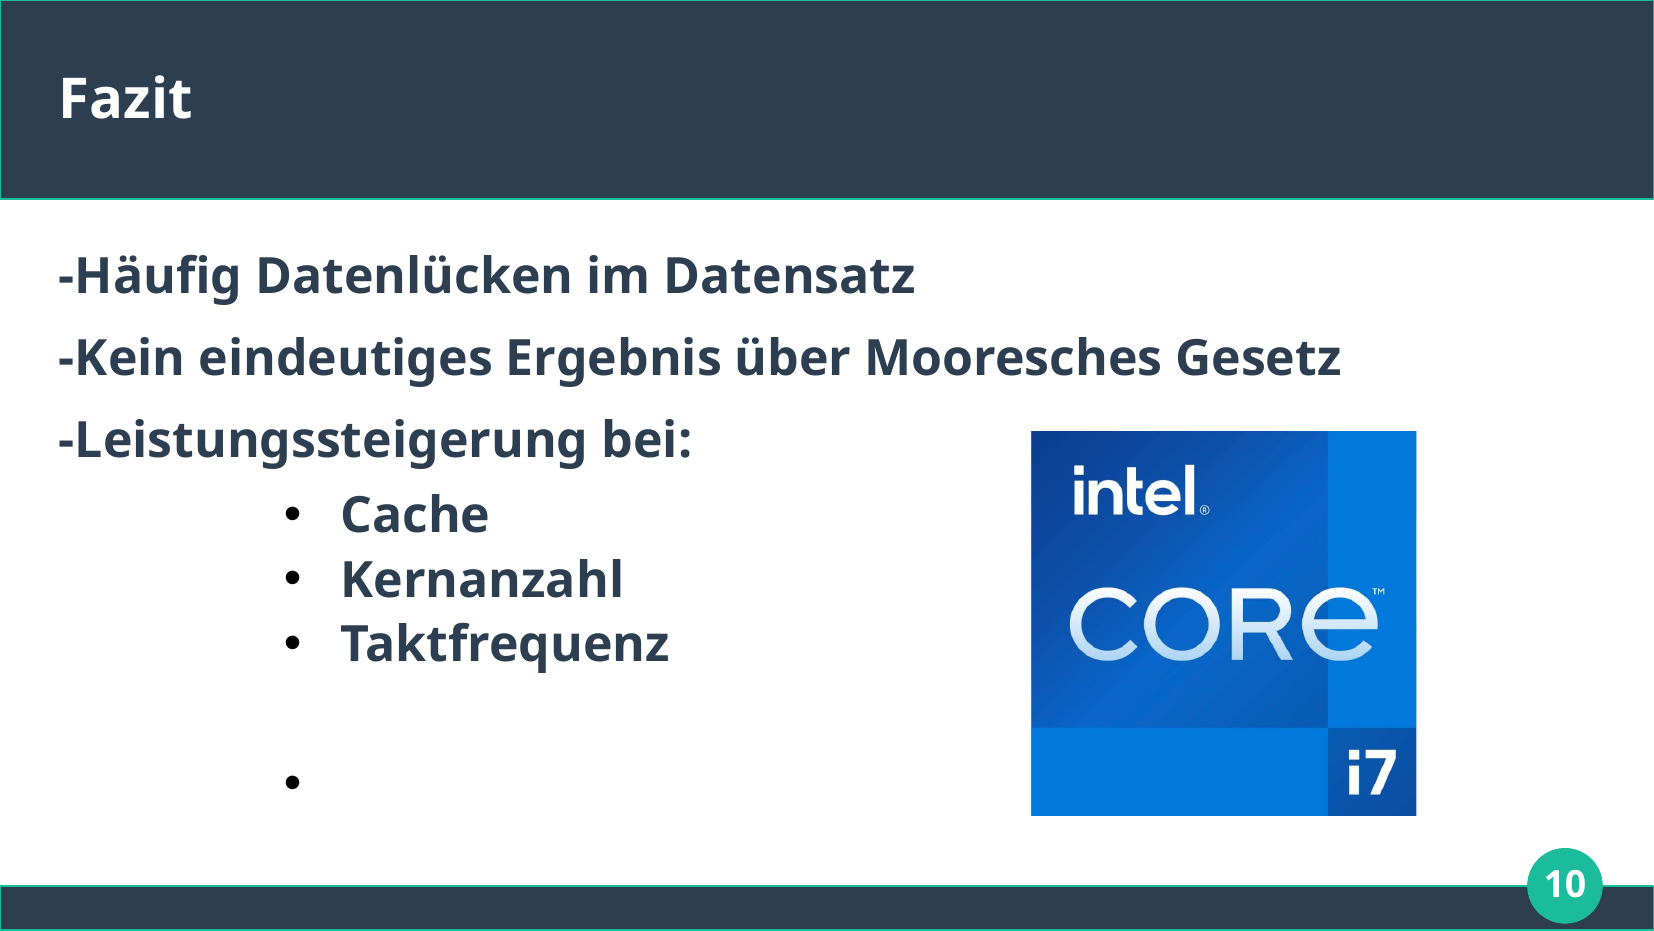

# Fazit
-Häufig Datenlücken im Datensatz
-Kein eindeutiges Ergebnis über Mooresches Gesetz
-Leistungssteigerung bei:
Cache
Kernanzahl
Taktfrequenz